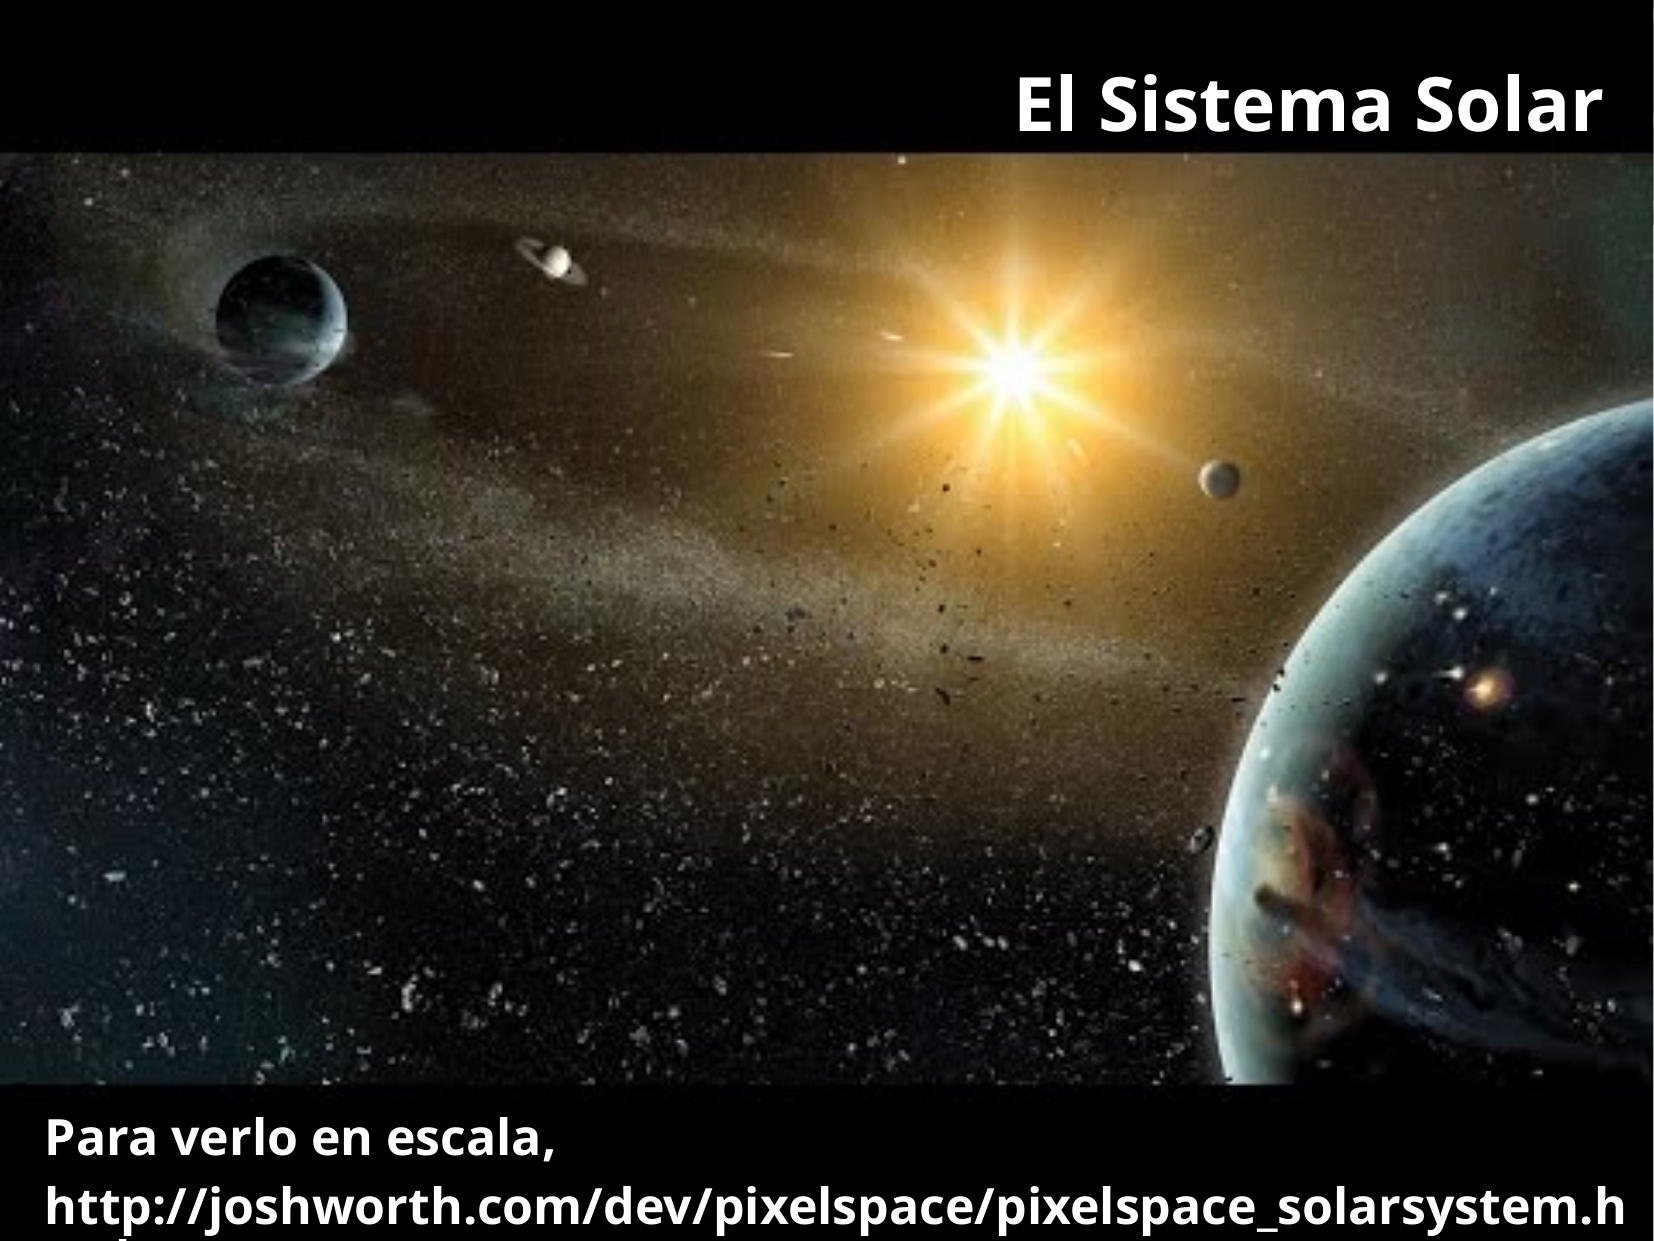

# El Sistema Solar
Para verlo en escala, http://joshworth.com/dev/pixelspace/pixelspace_solarsystem.html
Oct 25, 2018
Asorey IPAC 2018 U02C07 12/16
13